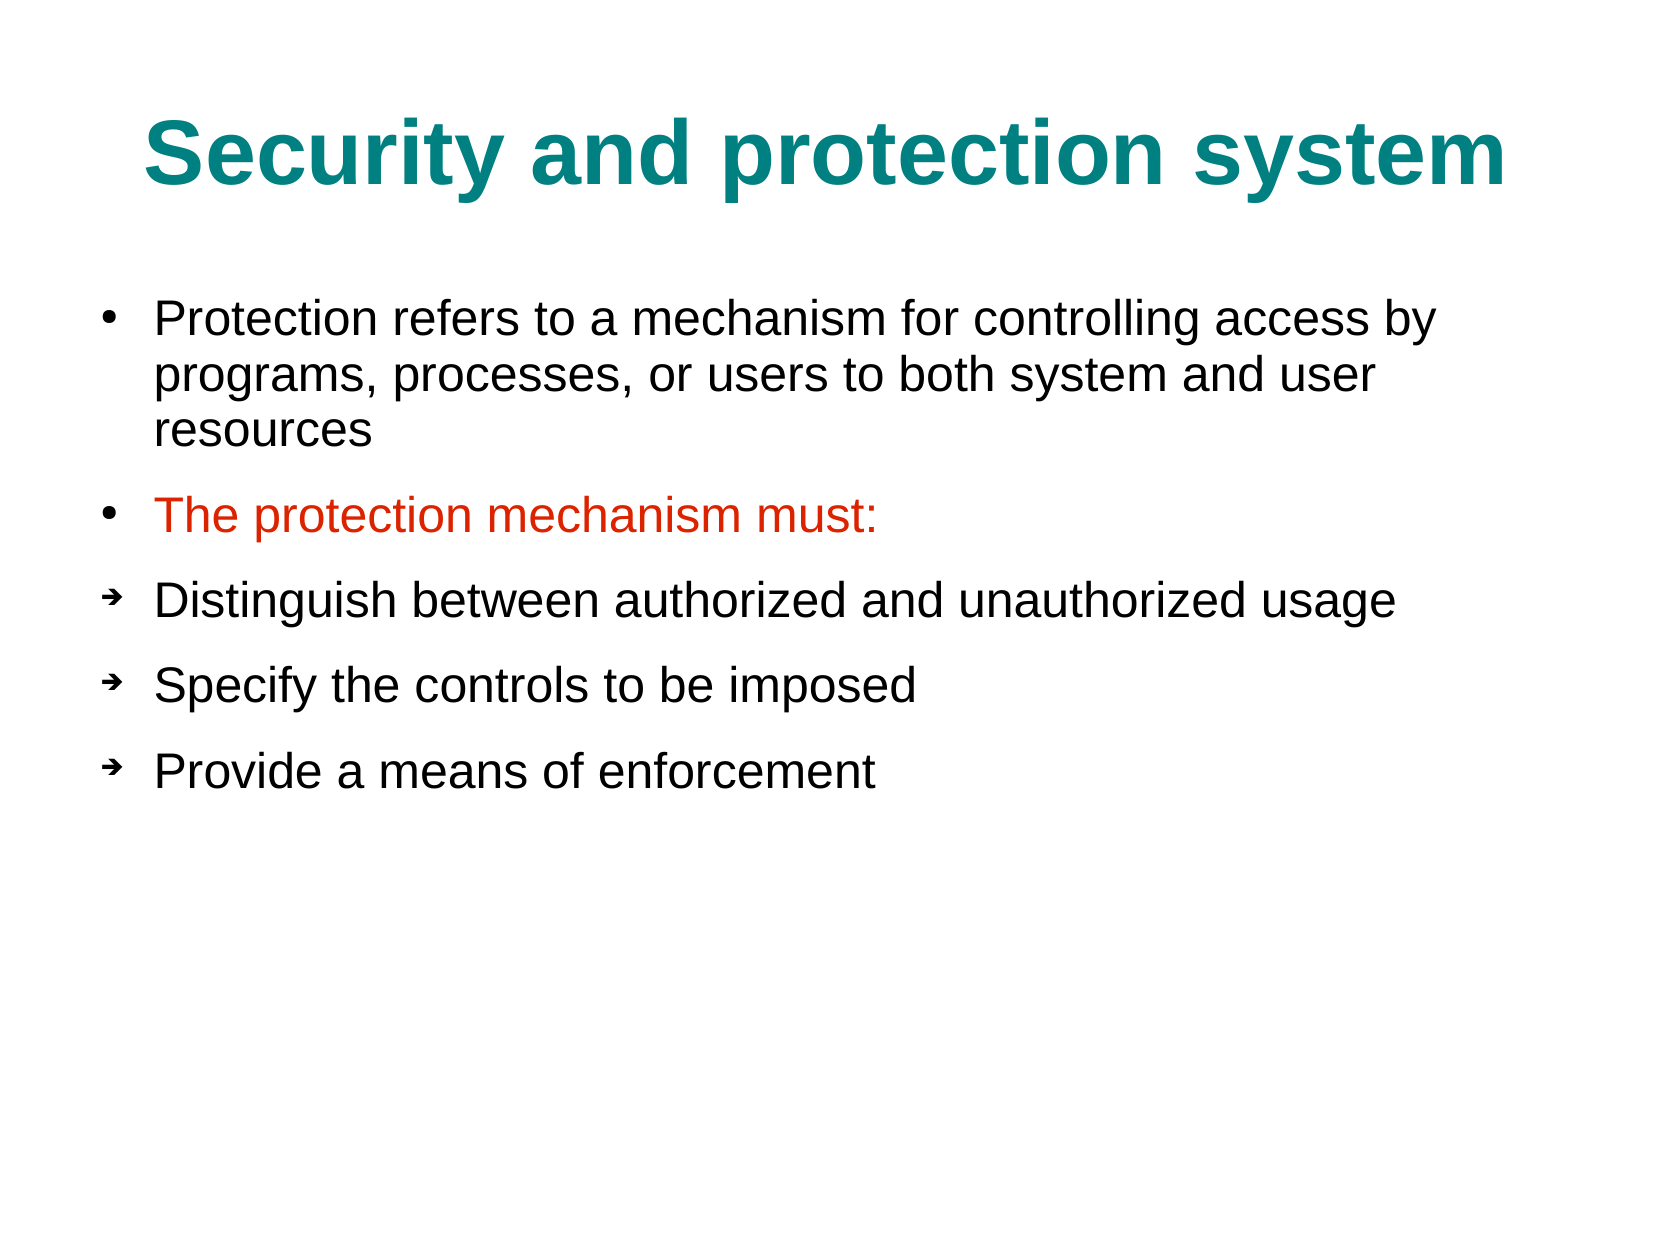

# Security and protection system
Protection refers to a mechanism for controlling access by programs, processes, or users to both system and user resources
The protection mechanism must:
Distinguish between authorized and unauthorized usage
Specify the controls to be imposed
Provide a means of enforcement